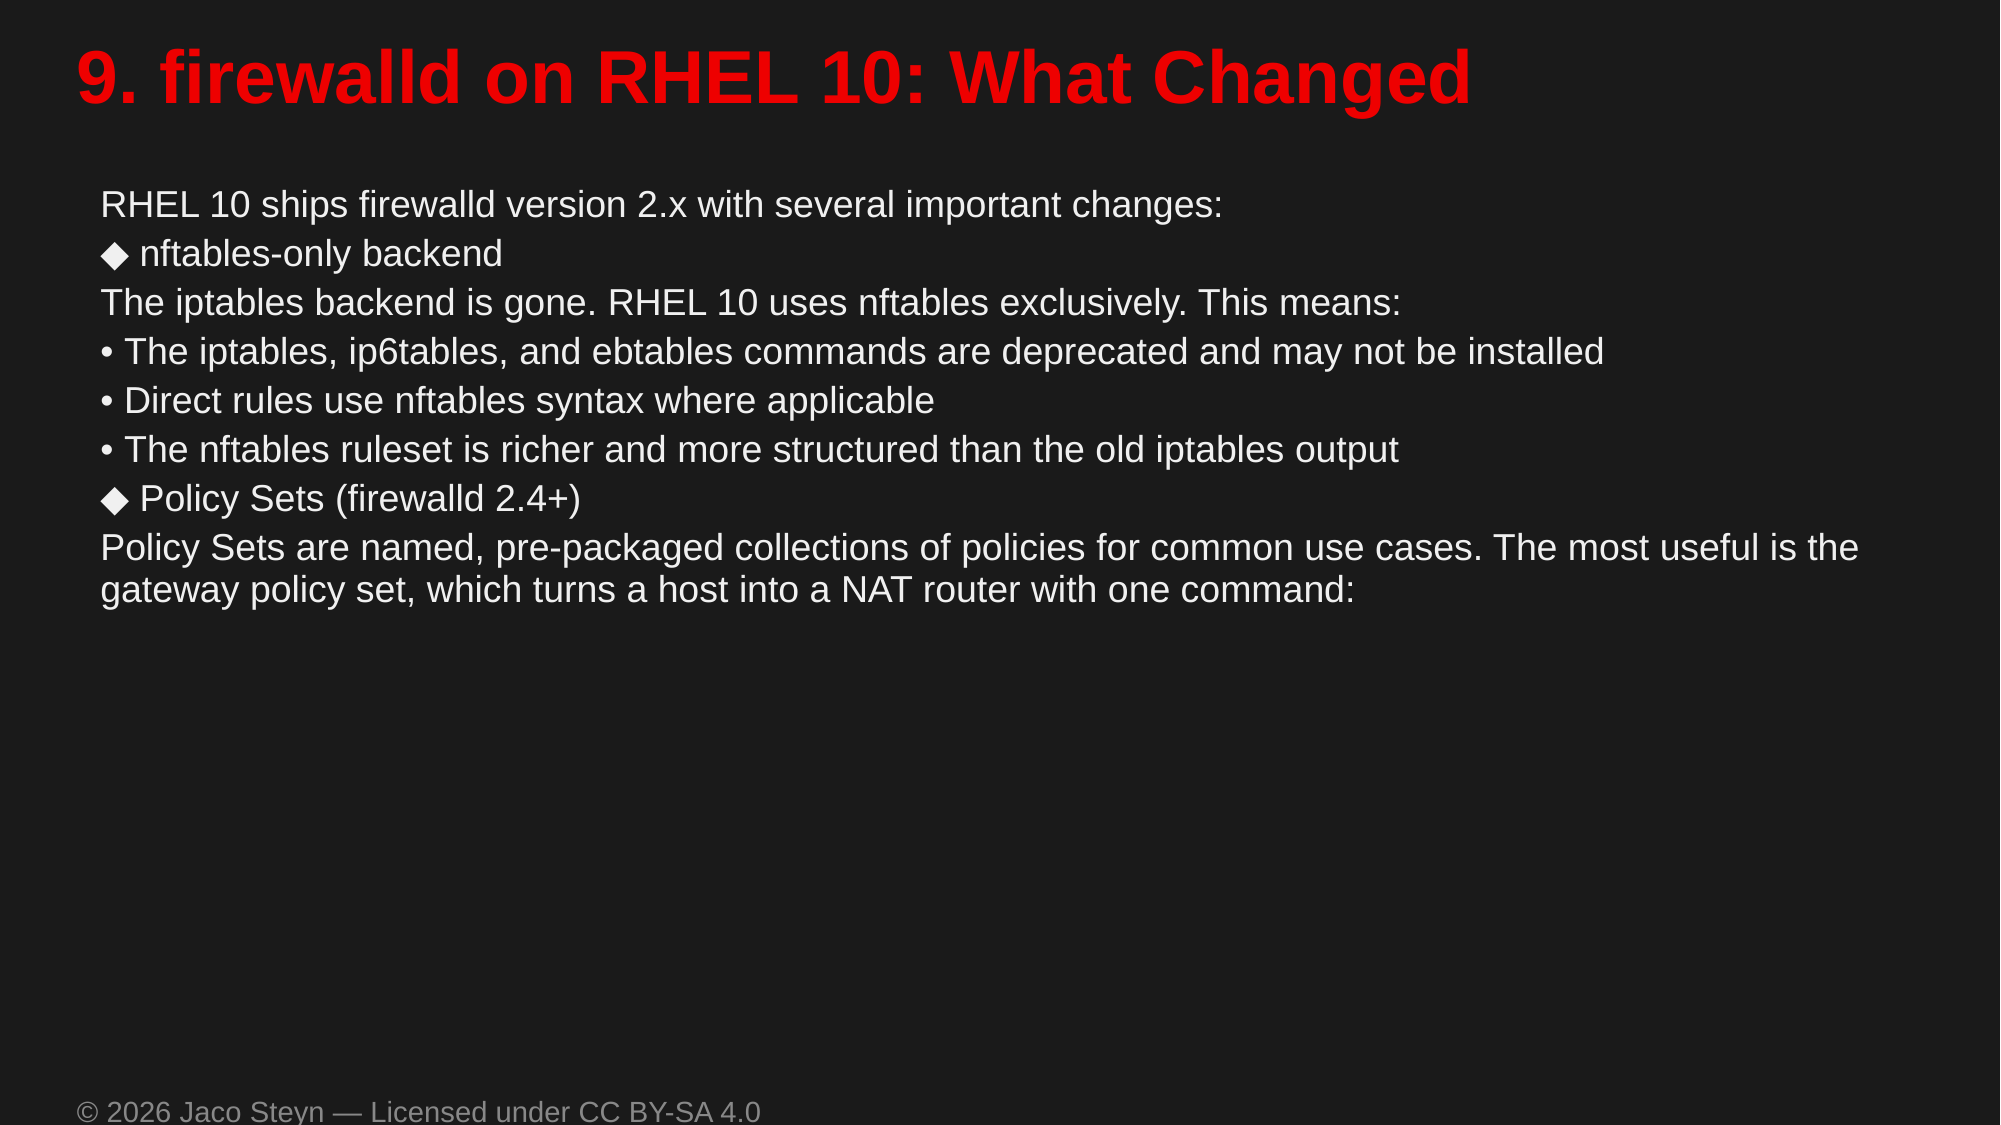

9. firewalld on RHEL 10: What Changed
RHEL 10 ships firewalld version 2.x with several important changes:
◆ nftables-only backend
The iptables backend is gone. RHEL 10 uses nftables exclusively. This means:
• The iptables, ip6tables, and ebtables commands are deprecated and may not be installed
• Direct rules use nftables syntax where applicable
• The nftables ruleset is richer and more structured than the old iptables output
◆ Policy Sets (firewalld 2.4+)
Policy Sets are named, pre-packaged collections of policies for common use cases. The most useful is the gateway policy set, which turns a host into a NAT router with one command:
© 2026 Jaco Steyn — Licensed under CC BY-SA 4.0